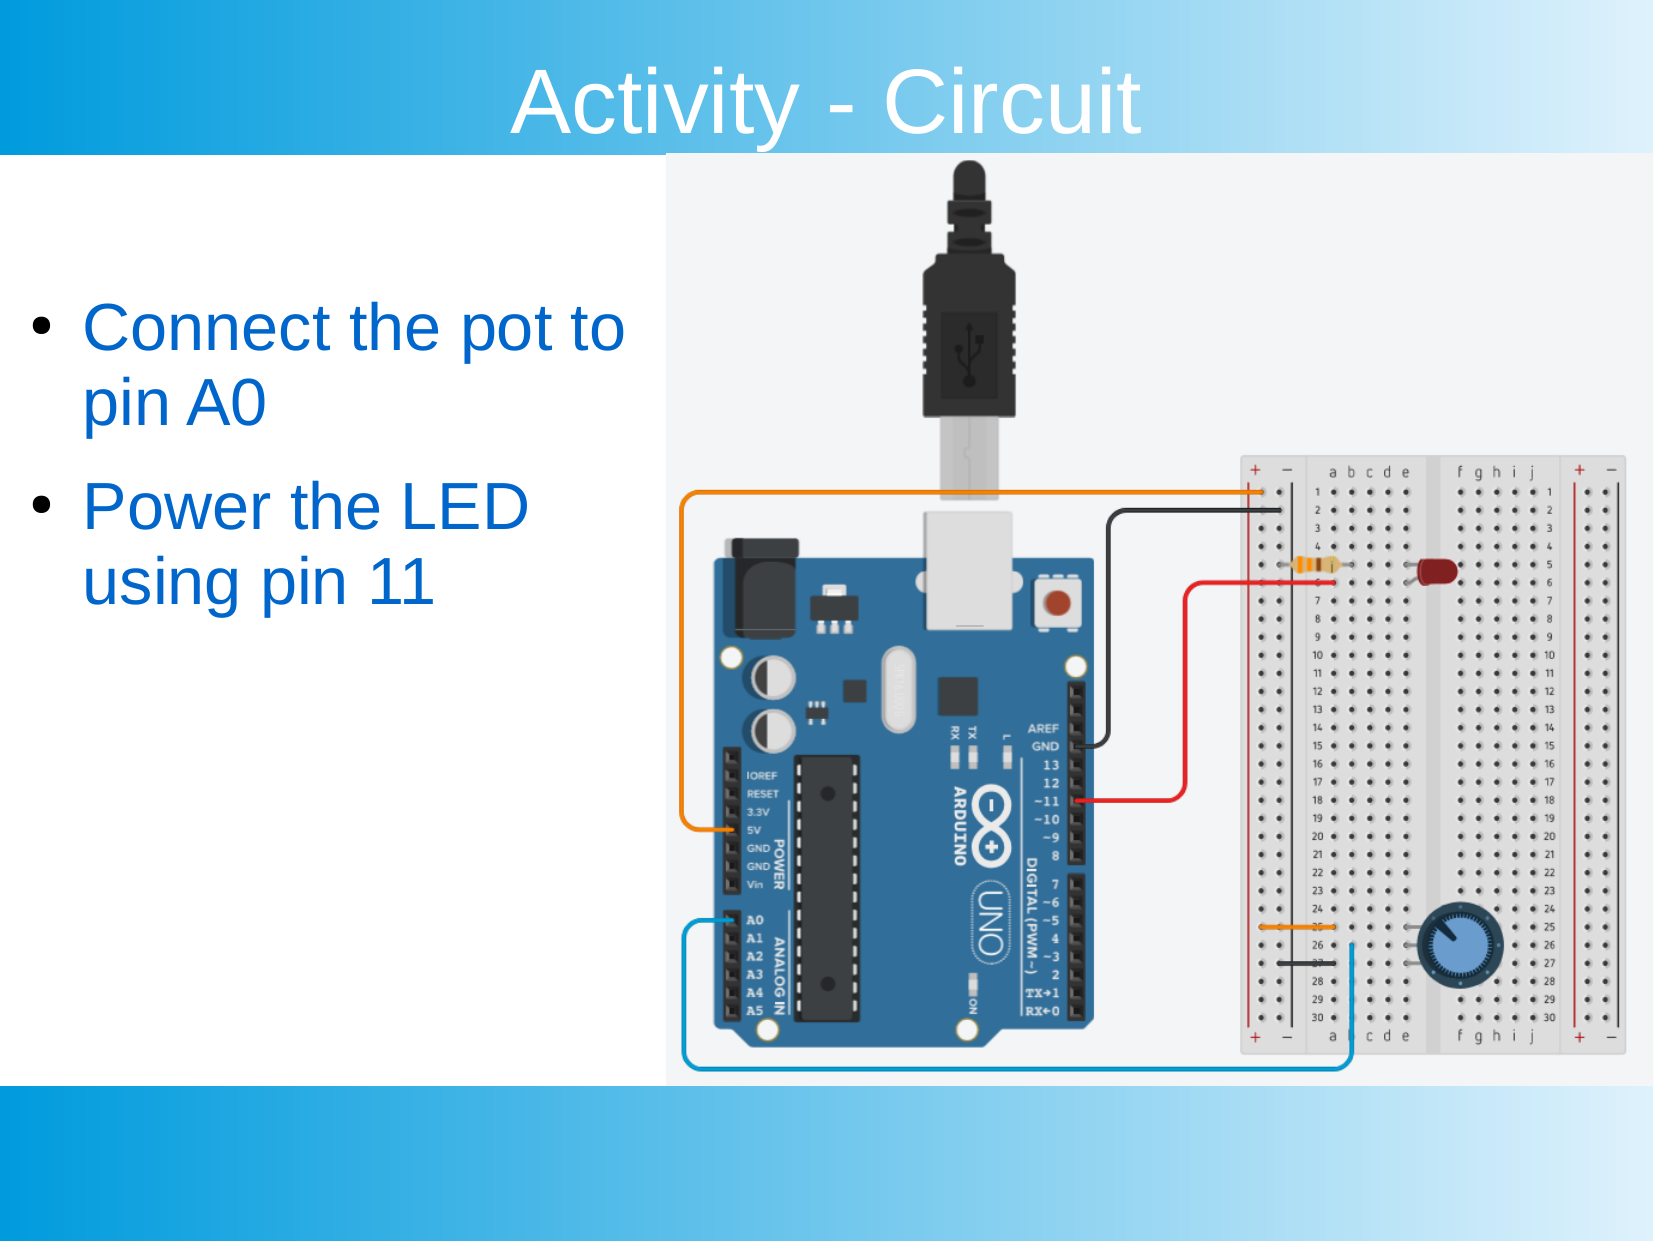

# Activity - Circuit
Connect the pot to pin A0
Power the LED using pin 11